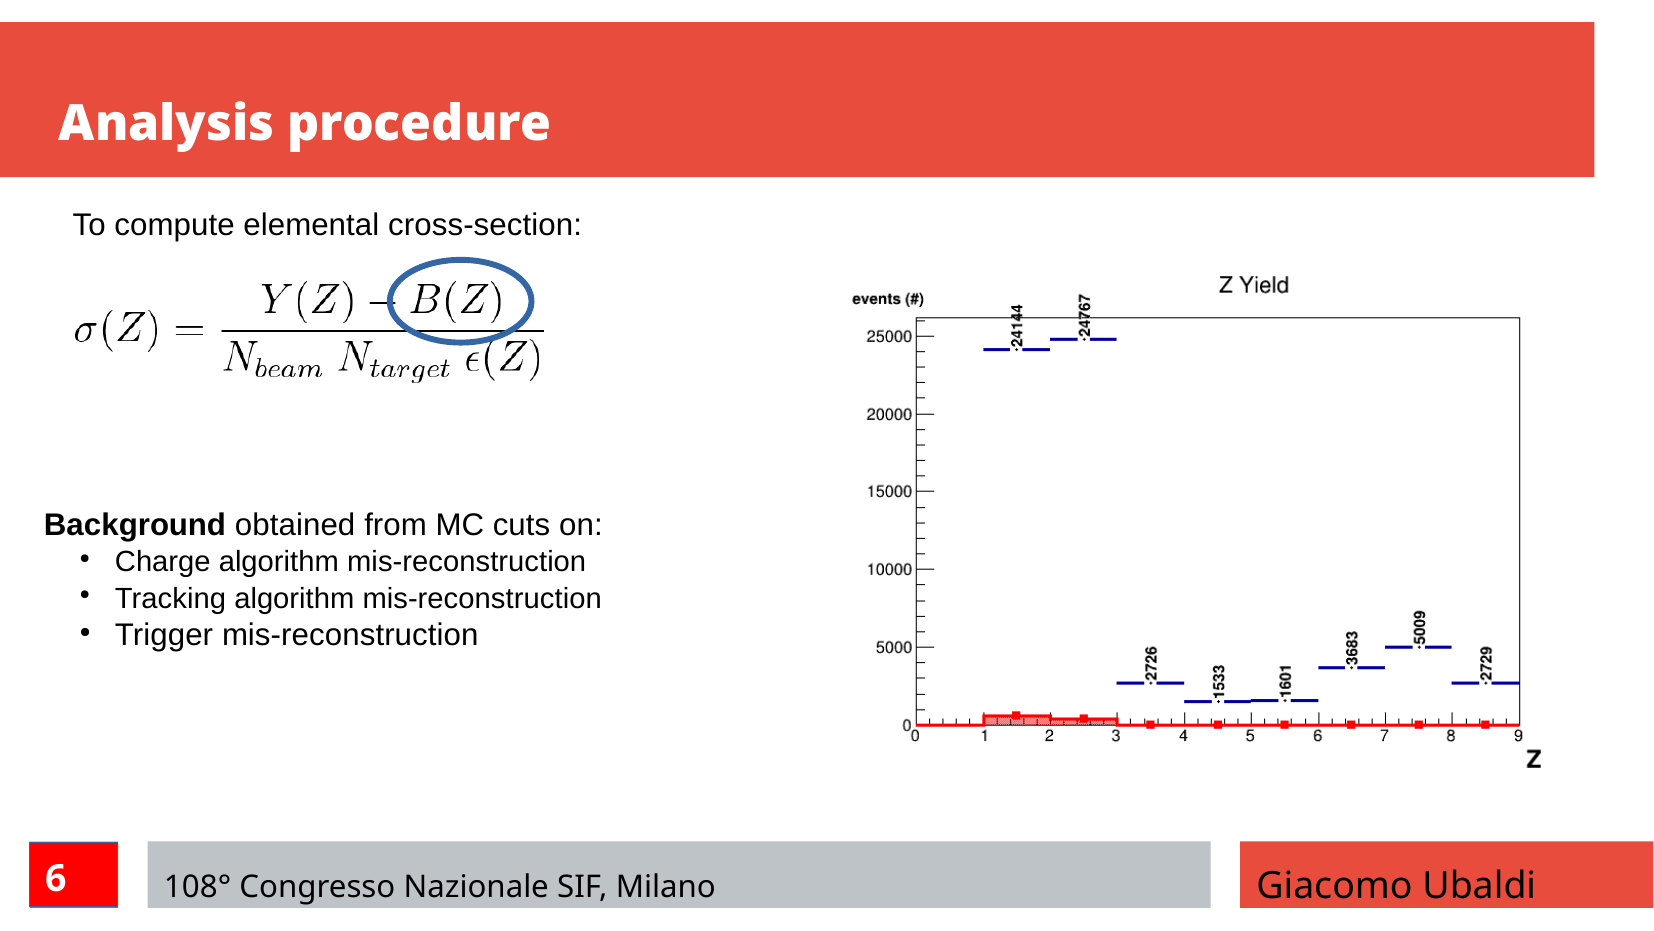

# Analysis procedure
To compute elemental cross-section:
Background obtained from MC cuts on:
Charge algorithm mis-reconstruction
Tracking algorithm mis-reconstruction
Trigger mis-reconstruction
10
6
Giacomo Ubaldi
108° Congresso Nazionale SIF, Milano